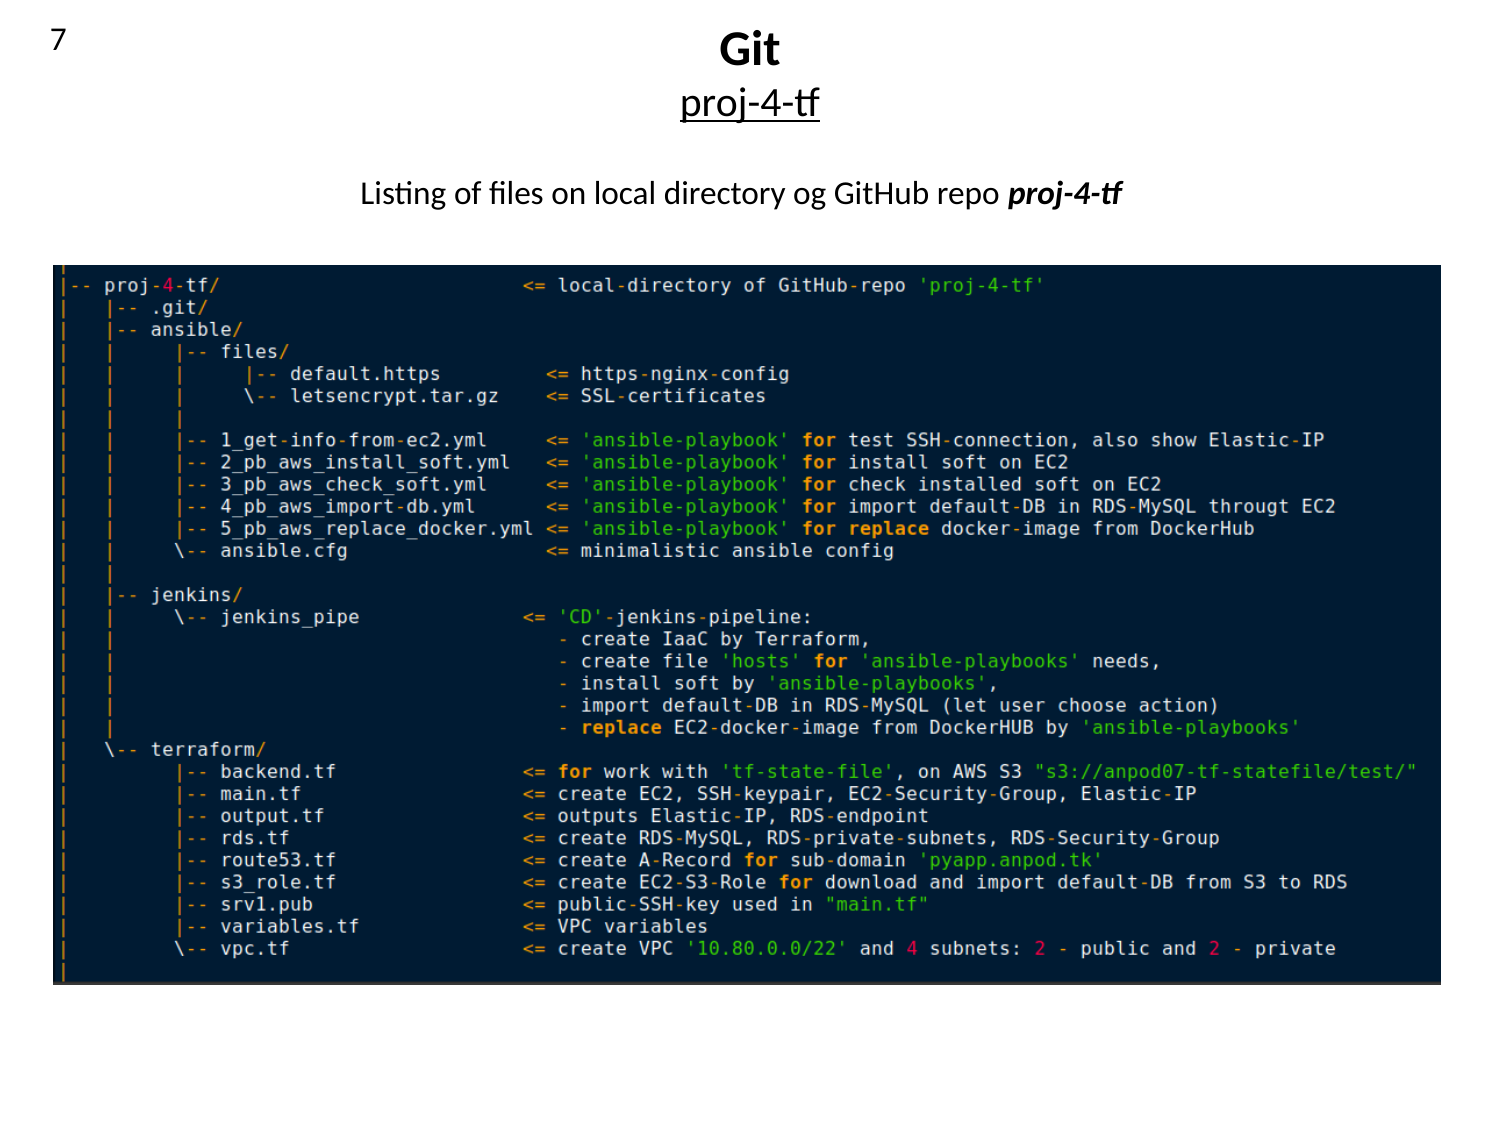

7
# Git proj-4-tf
Listing of files on local directory og GitHub repo proj-4-tf